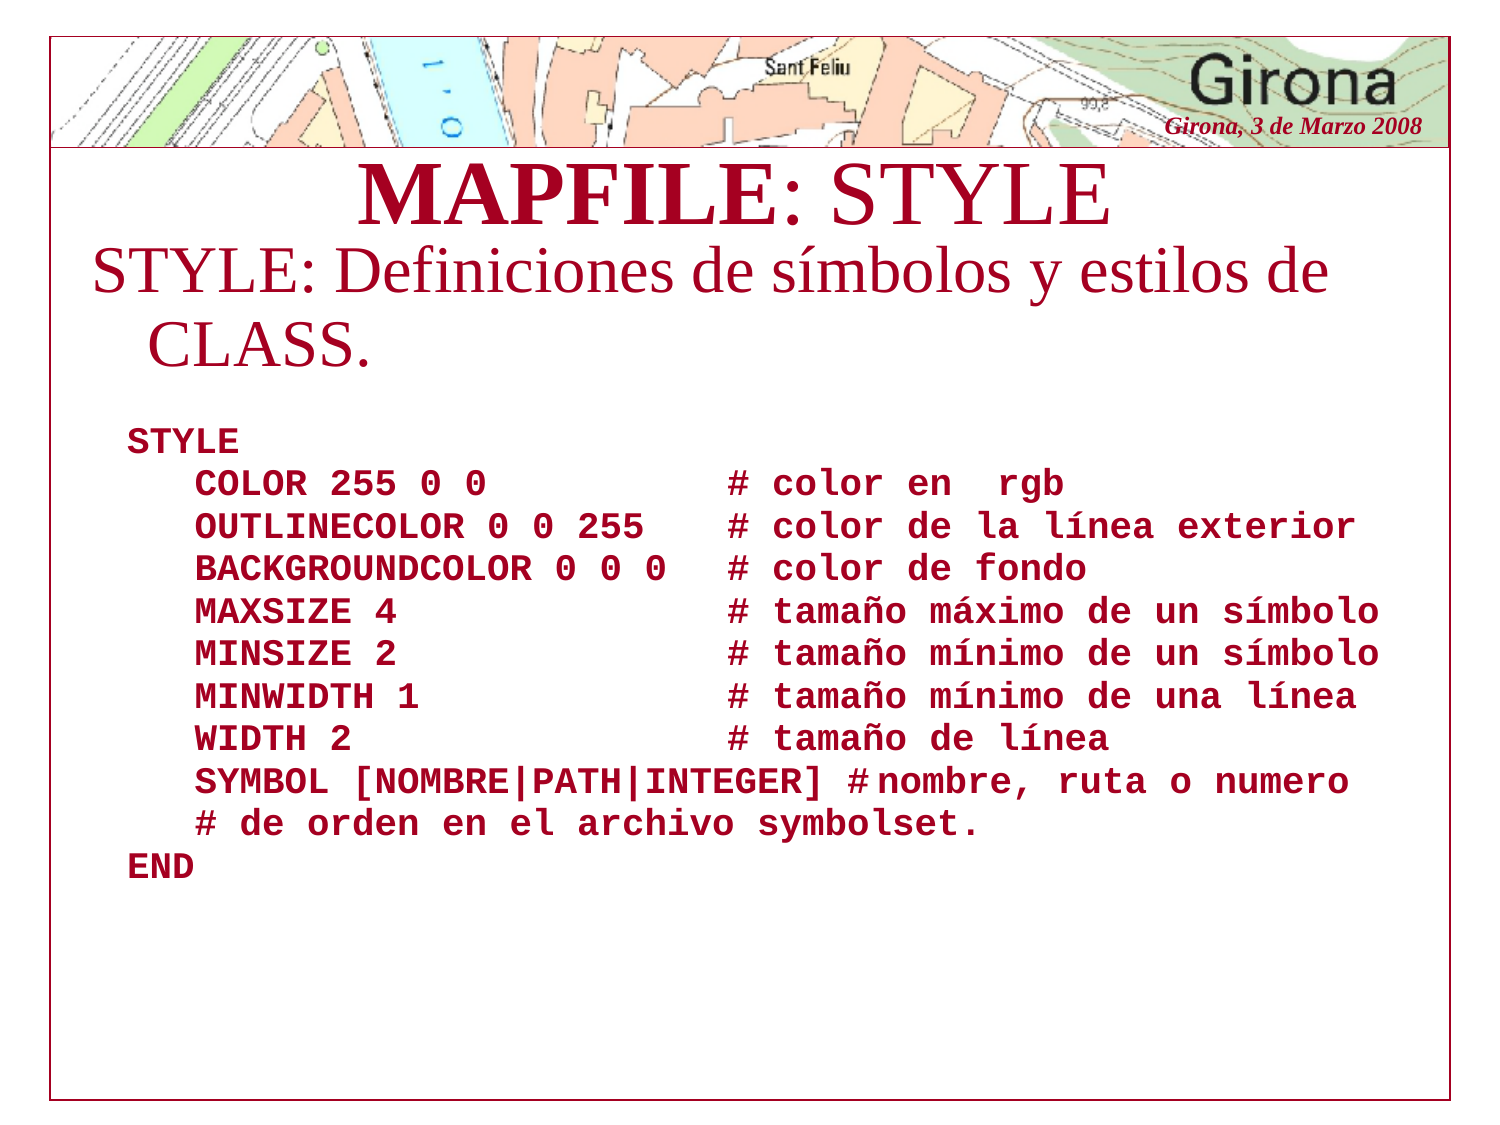

MAPFILE: STYLE
# STYLE: Definiciones de símbolos y estilos de CLASS.
STYLE
 COLOR 255 0 0		# color en rgb
 OUTLINECOLOR 0 0 255 	# color de la línea exterior
 BACKGROUNDCOLOR 0 0 0	# color de fondo
 MAXSIZE 4 			# tamaño máximo de un símbolo
 MINSIZE 2 			# tamaño mínimo de un símbolo
 MINWIDTH 1 		# tamaño mínimo de una línea
 WIDTH 2 			# tamaño de línea
 SYMBOL [NOMBRE|PATH|INTEGER] #	nombre, ruta o numero
 # de orden en el archivo symbolset.
END